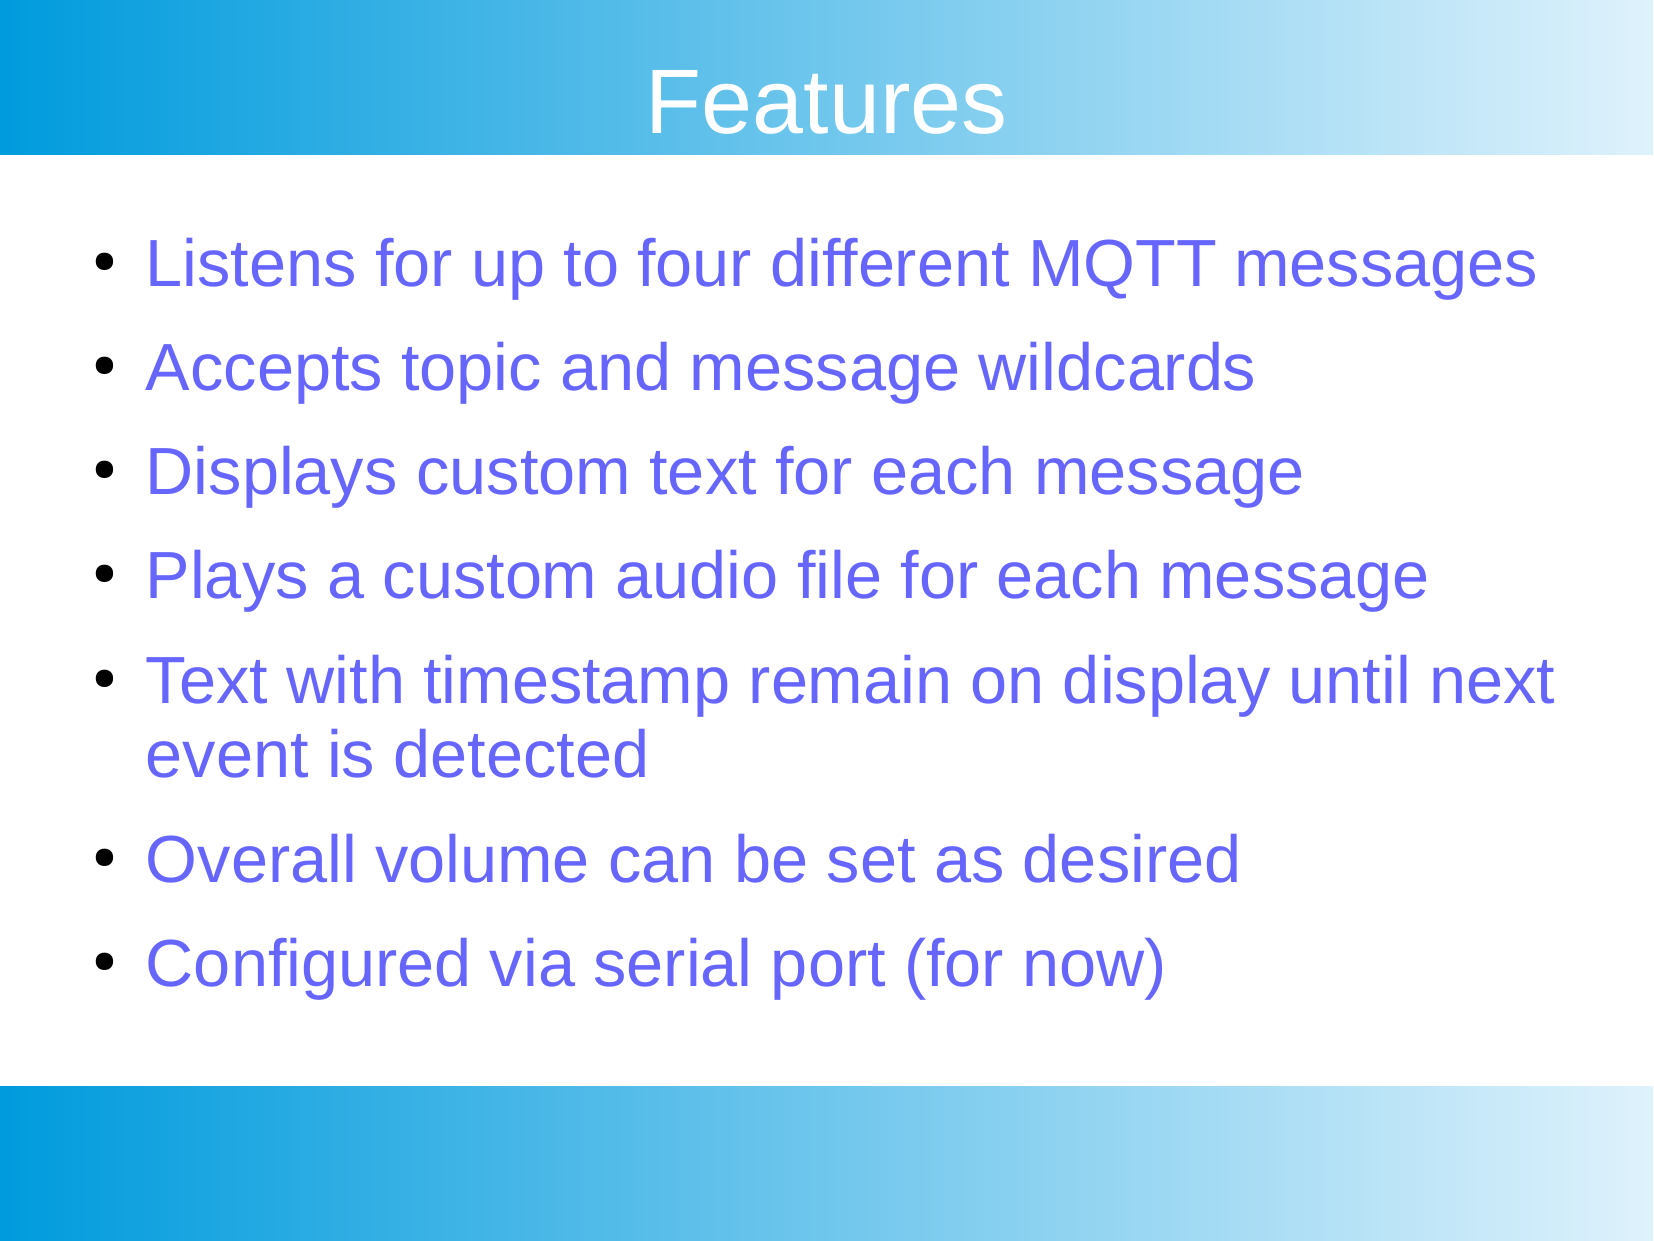

# Features
Listens for up to four different MQTT messages
Accepts topic and message wildcards
Displays custom text for each message
Plays a custom audio file for each message
Text with timestamp remain on display until next event is detected
Overall volume can be set as desired
Configured via serial port (for now)